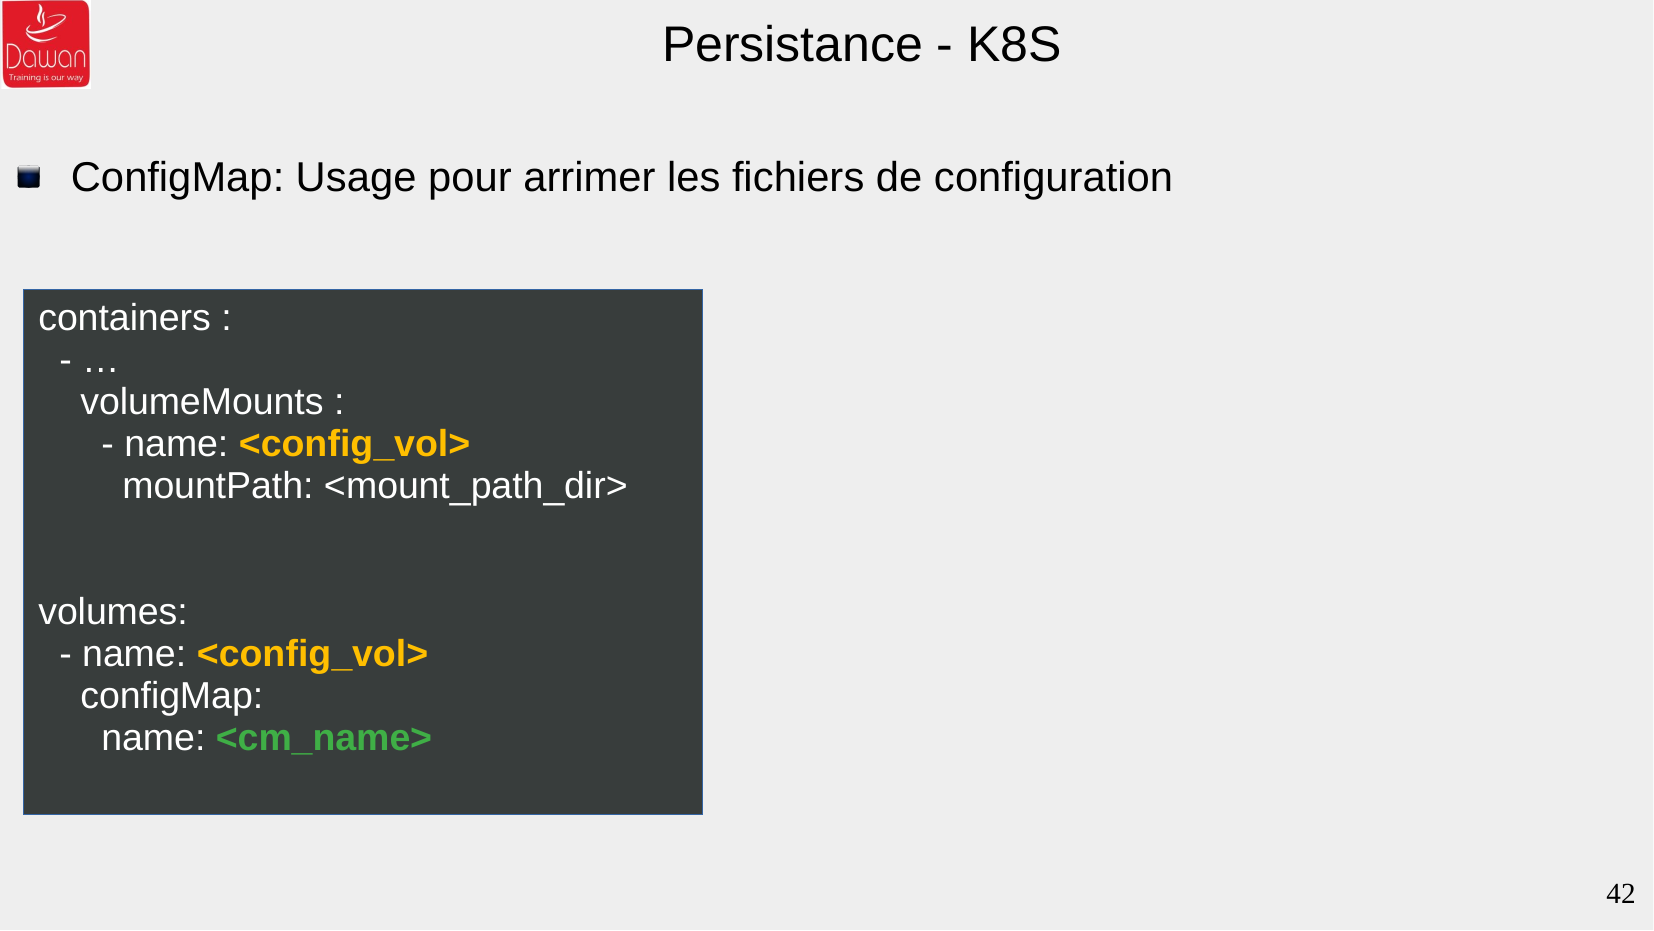

# Persistance - K8S
ConfigMap: Usage pour arrimer les fichiers de configuration
containers :
 - …
 volumeMounts :
 - name: <config_vol>
 mountPath: <mount_path_dir>
volumes:
 - name: <config_vol>
 configMap:
 name: <cm_name>
42